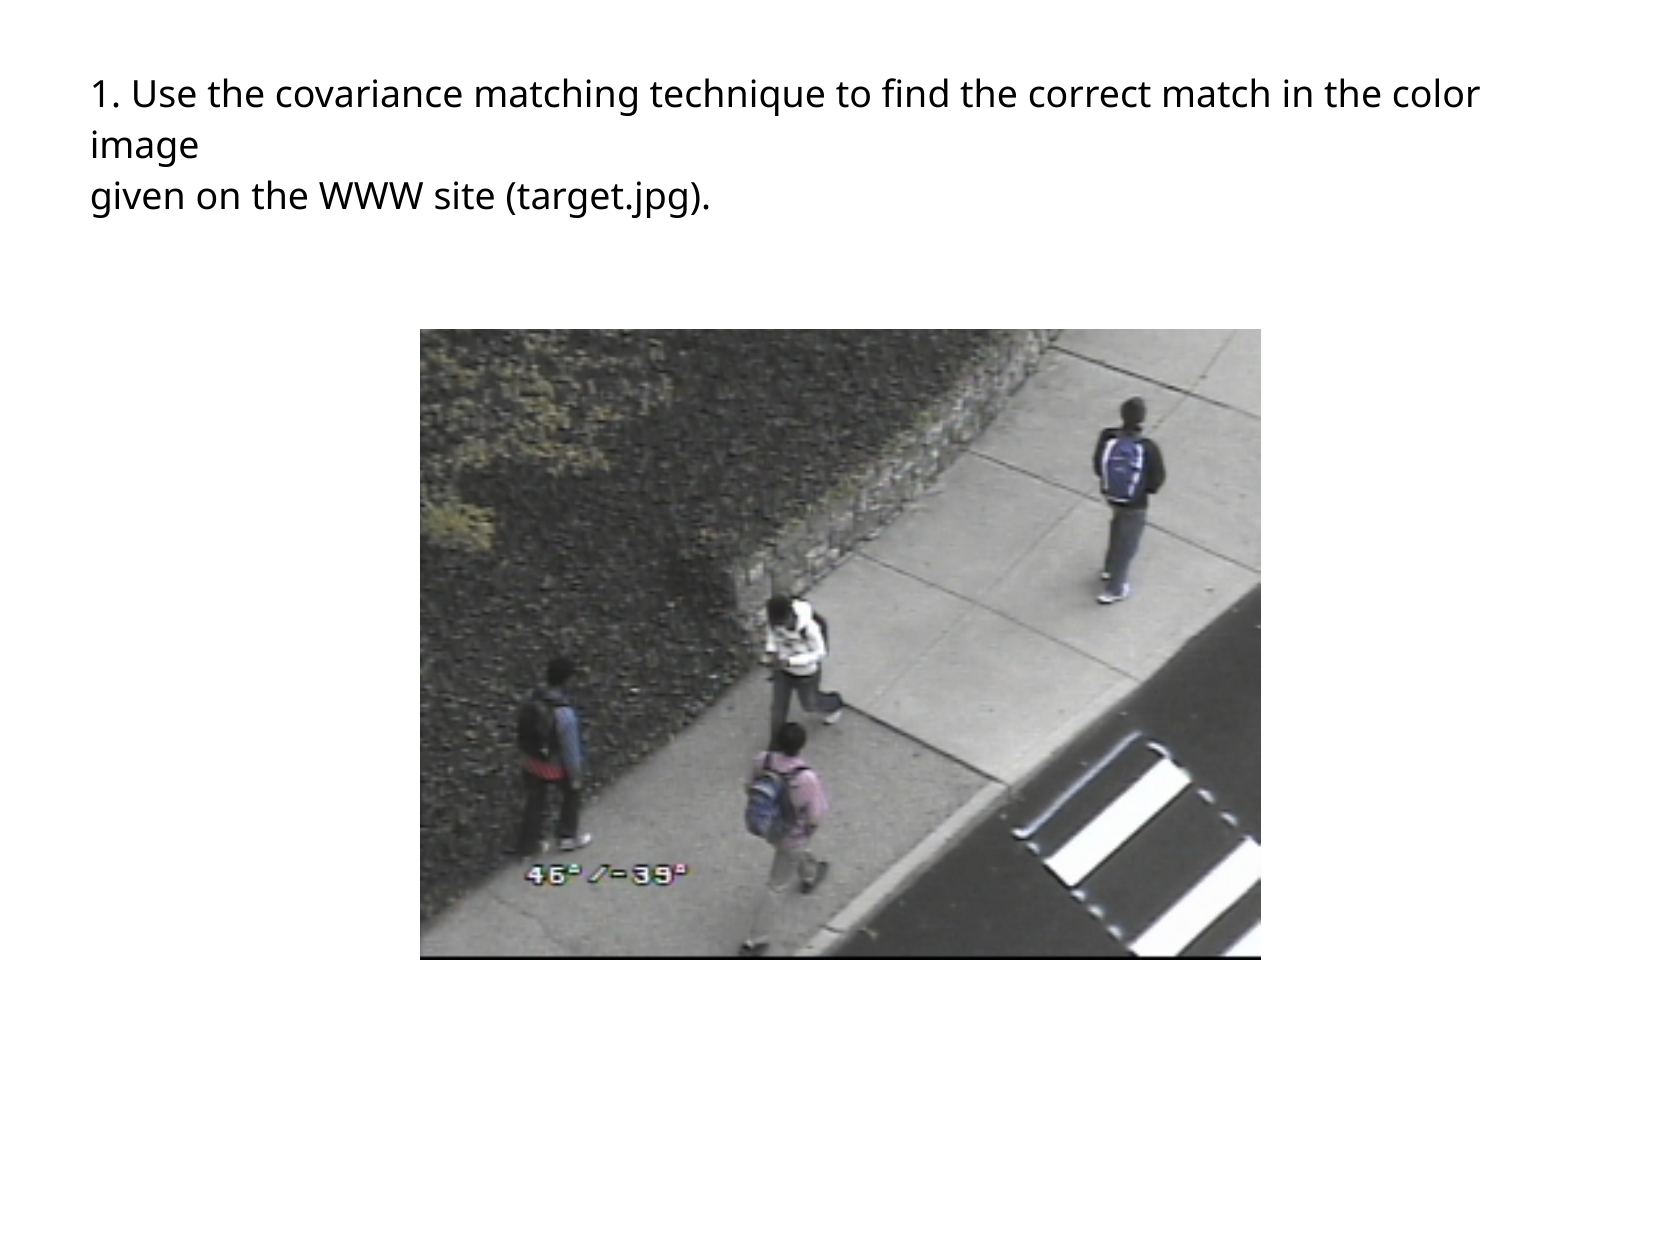

1. Use the covariance matching technique to find the correct match in the color image
given on the WWW site (target.jpg).